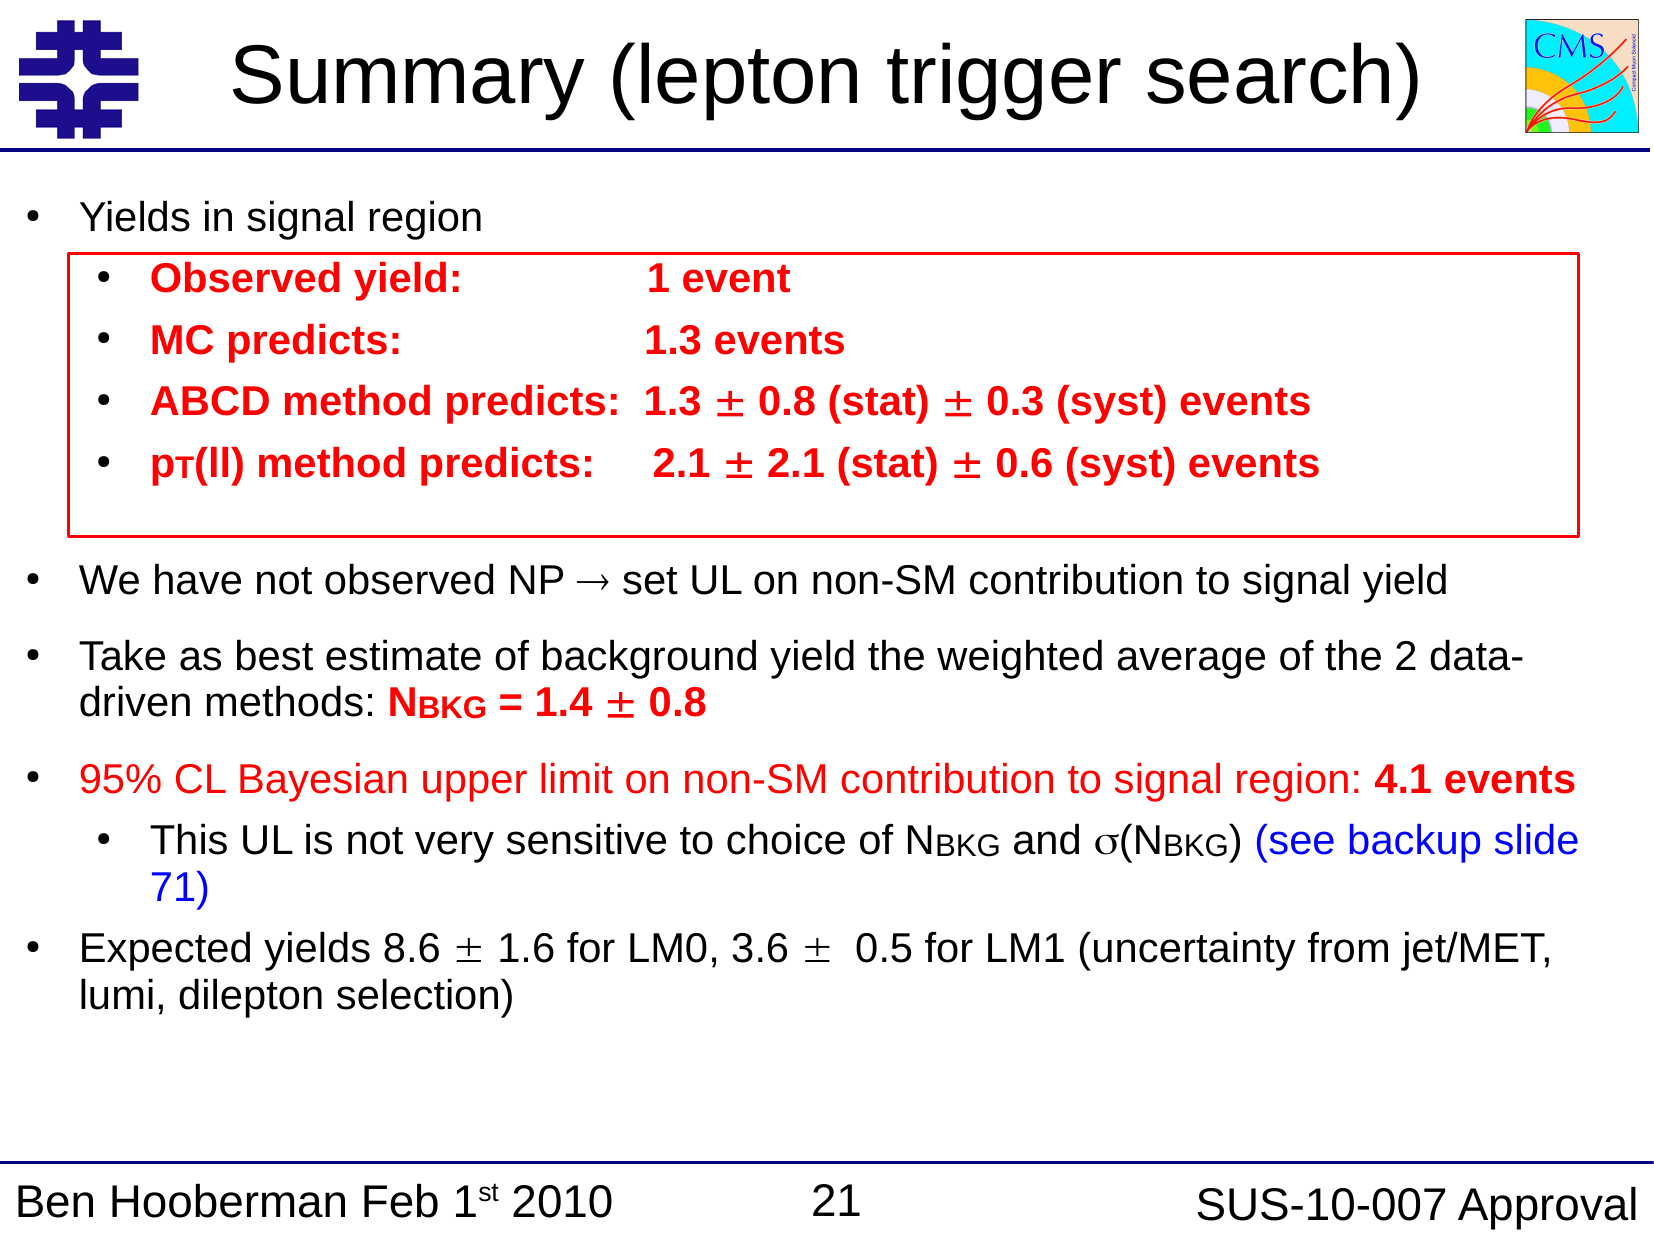

# Summary (lepton trigger search)
Yields in signal region
Observed yield: 1 event
MC predicts: 1.3 events
ABCD method predicts: 1.3  0.8 (stat)  0.3 (syst) events
pT(ll) method predicts: 2.1  2.1 (stat)  0.6 (syst) events
We have not observed NP  set UL on non-SM contribution to signal yield
Take as best estimate of background yield the weighted average of the 2 data-driven methods: NBKG = 1.4  0.8
95% CL Bayesian upper limit on non-SM contribution to signal region: 4.1 events
This UL is not very sensitive to choice of NBKG and s(NBKG) (see backup slide 71)
Expected yields 8.6  1.6 for LM0, 3.6  0.5 for LM1 (uncertainty from jet/MET, lumi, dilepton selection)
21